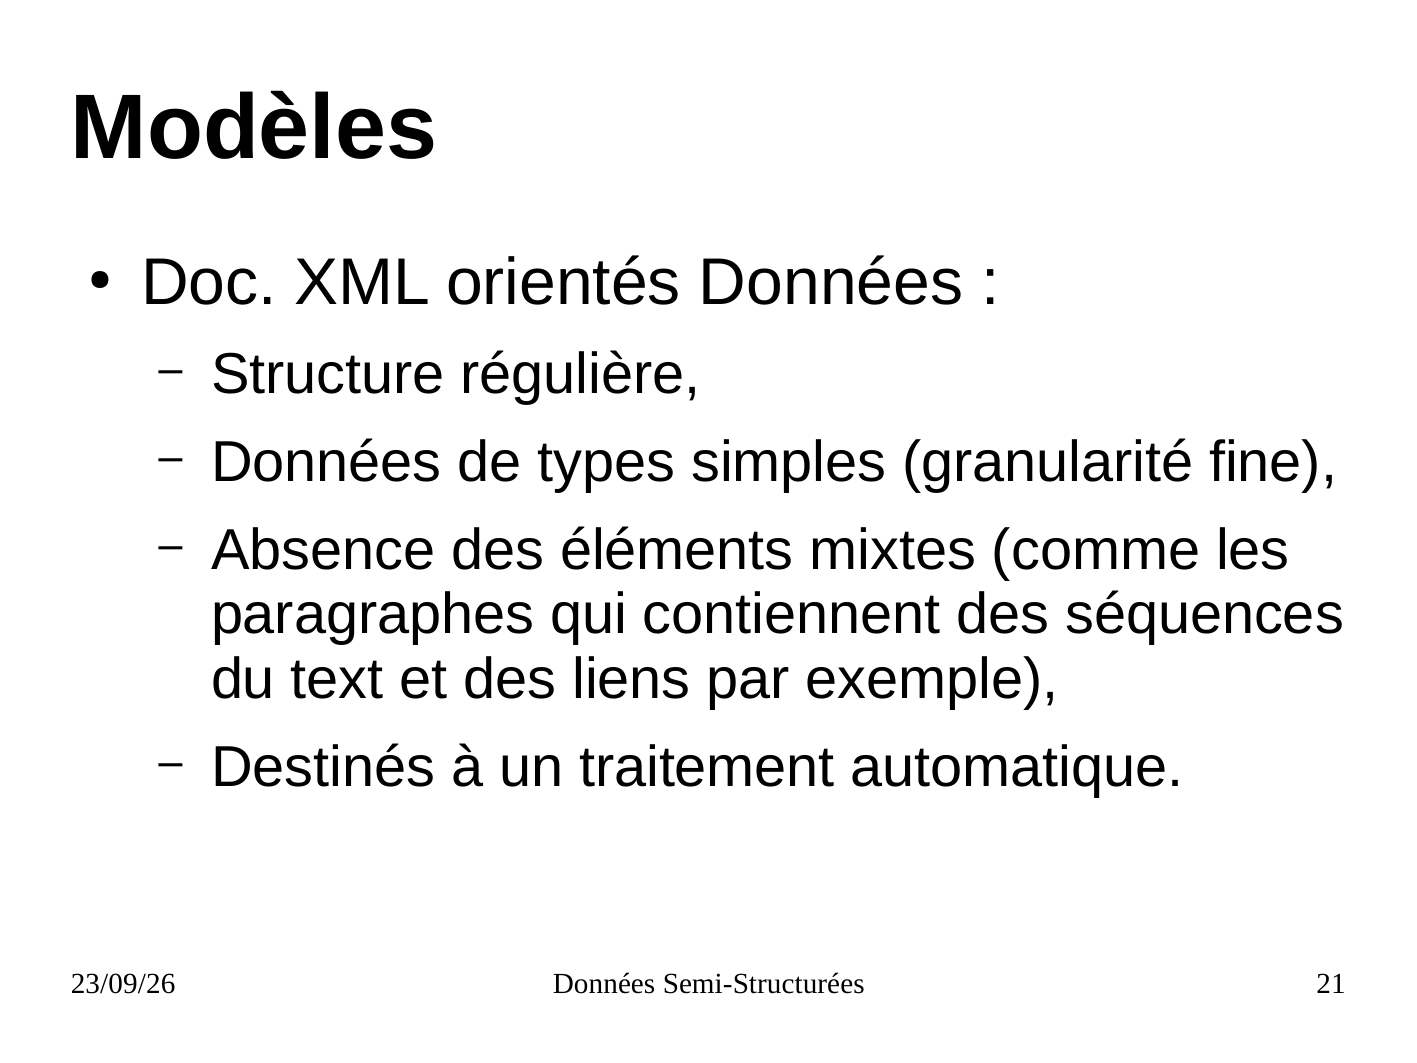

# Modèles
Doc. XML orientés Données :
Structure régulière,
Données de types simples (granularité fine),
Absence des éléments mixtes (comme les paragraphes qui contiennent des séquences du text et des liens par exemple),
Destinés à un traitement automatique.
Données Semi-Structurées
21